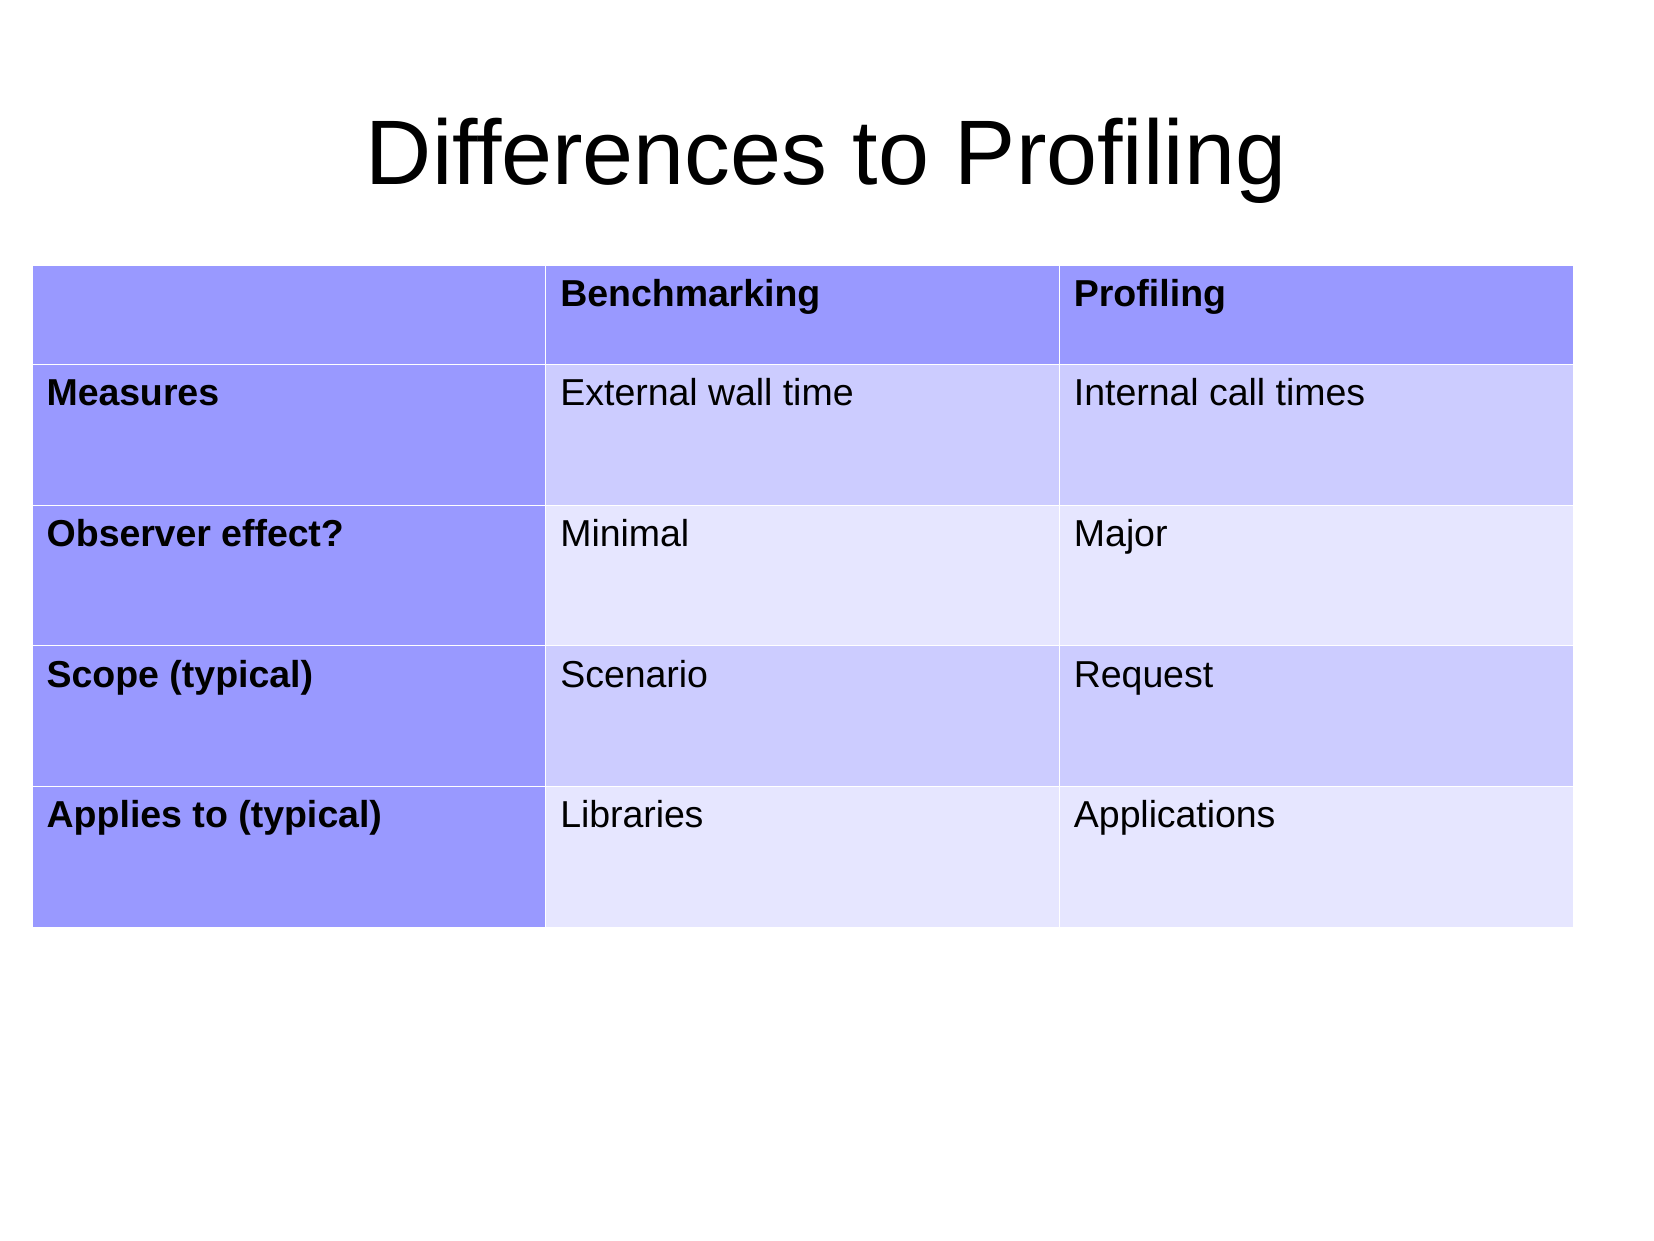

# Differences to Profiling
| | Benchmarking | Profiling |
| --- | --- | --- |
| Measures | External wall time | Internal call times |
| Observer effect? | Minimal | Major |
| Scope (typical) | Scenario | Request |
| Applies to (typical) | Libraries | Applications |